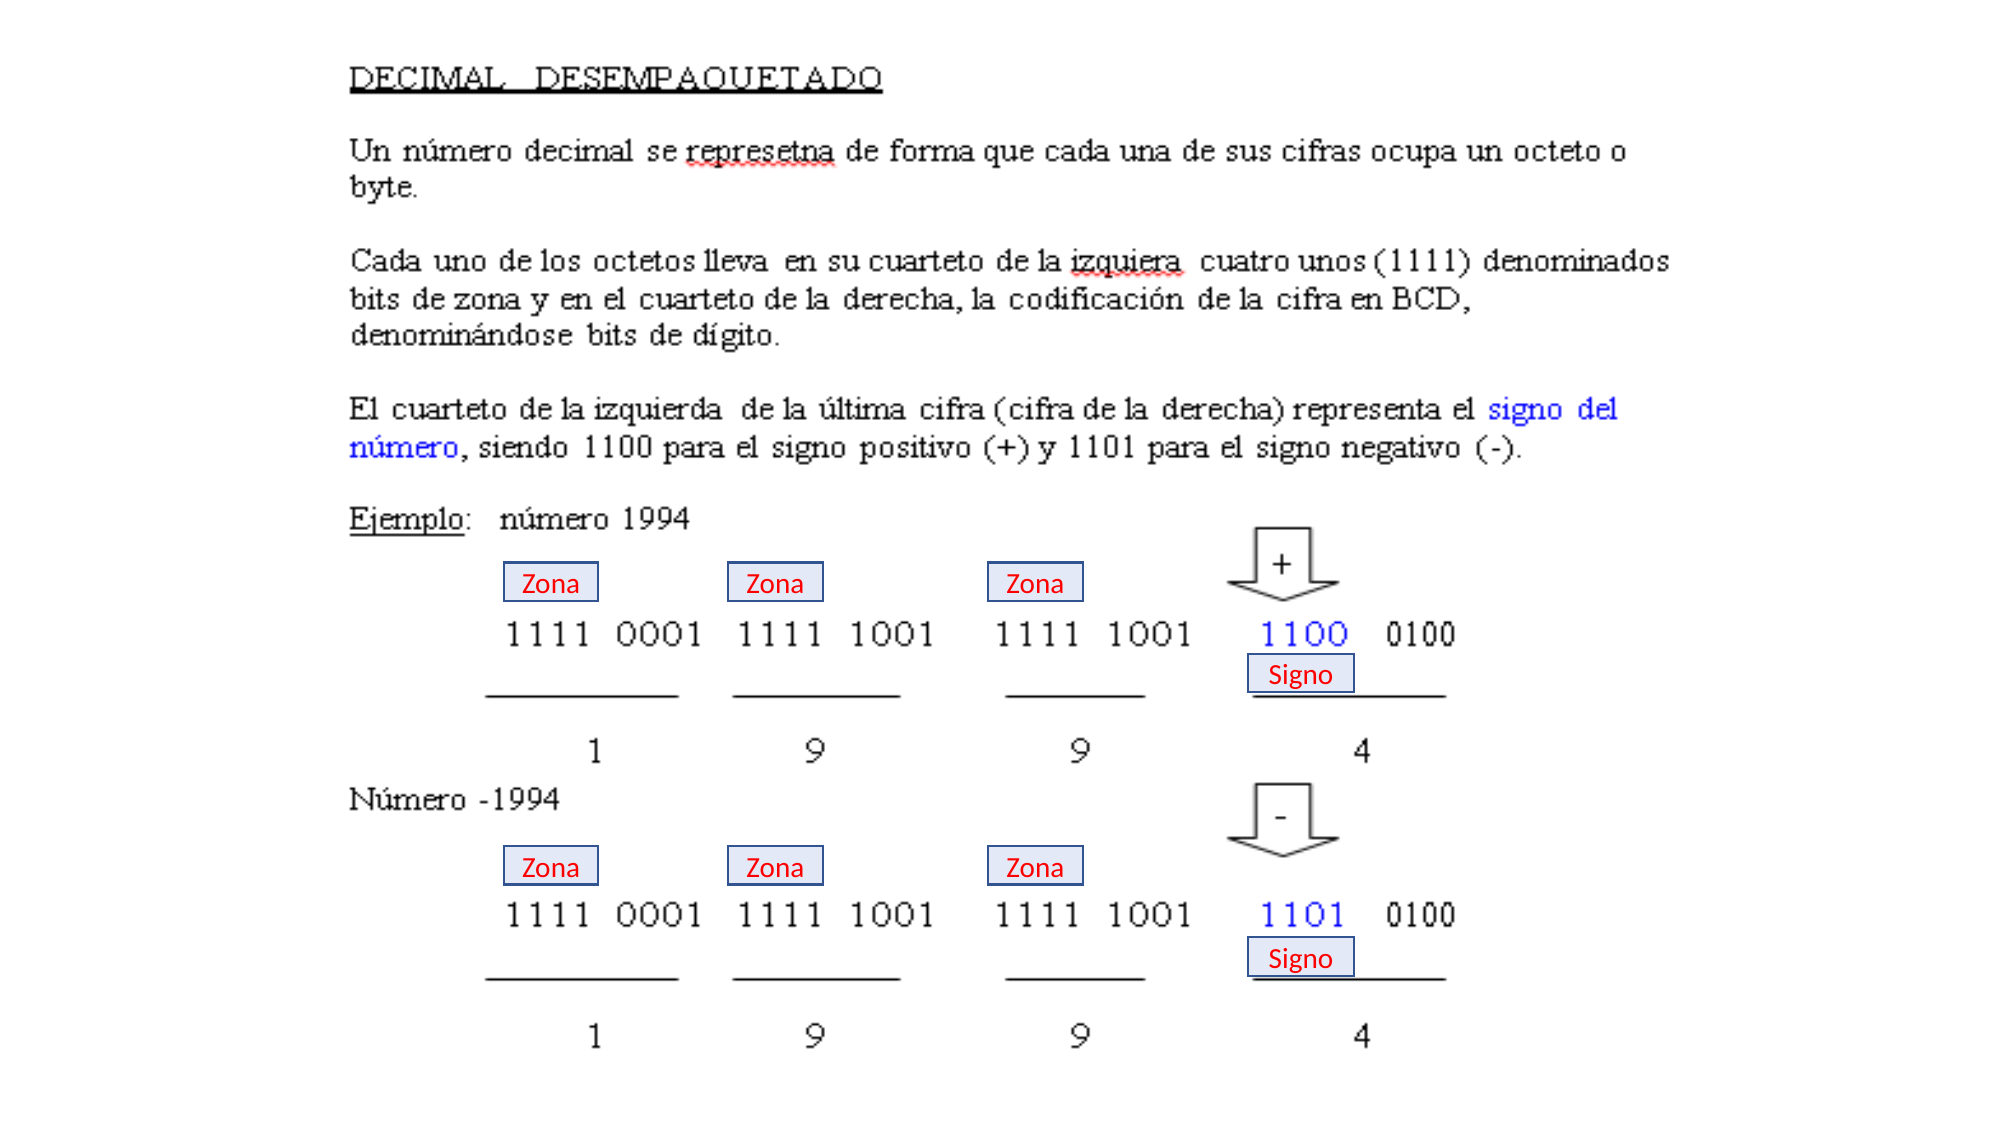

Zona
Zona
Zona
Signo
Zona
Zona
Zona
Signo